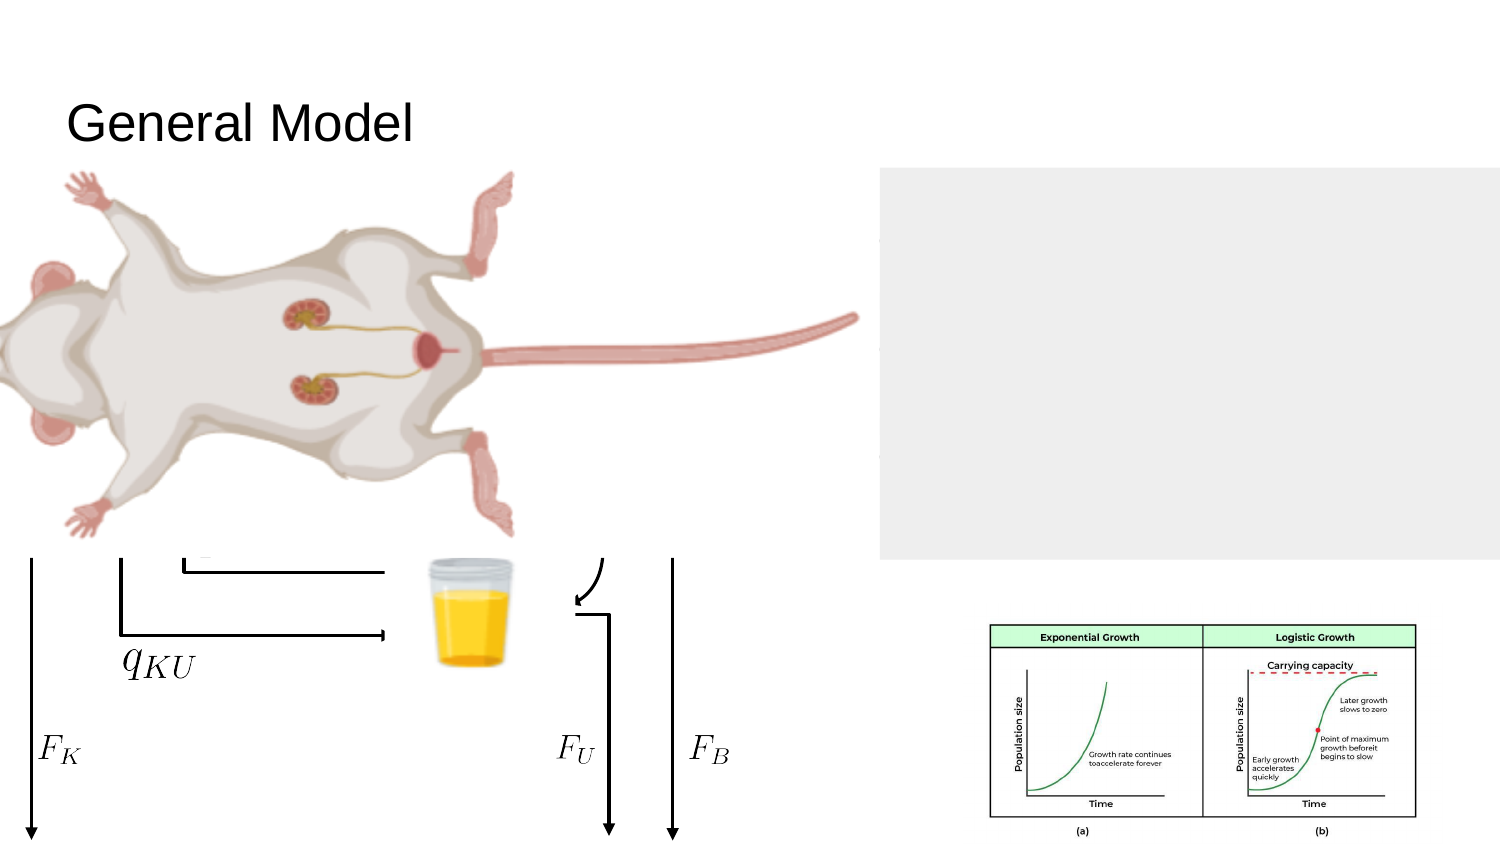

# General Model
In
Kidney
Bladder
Urine